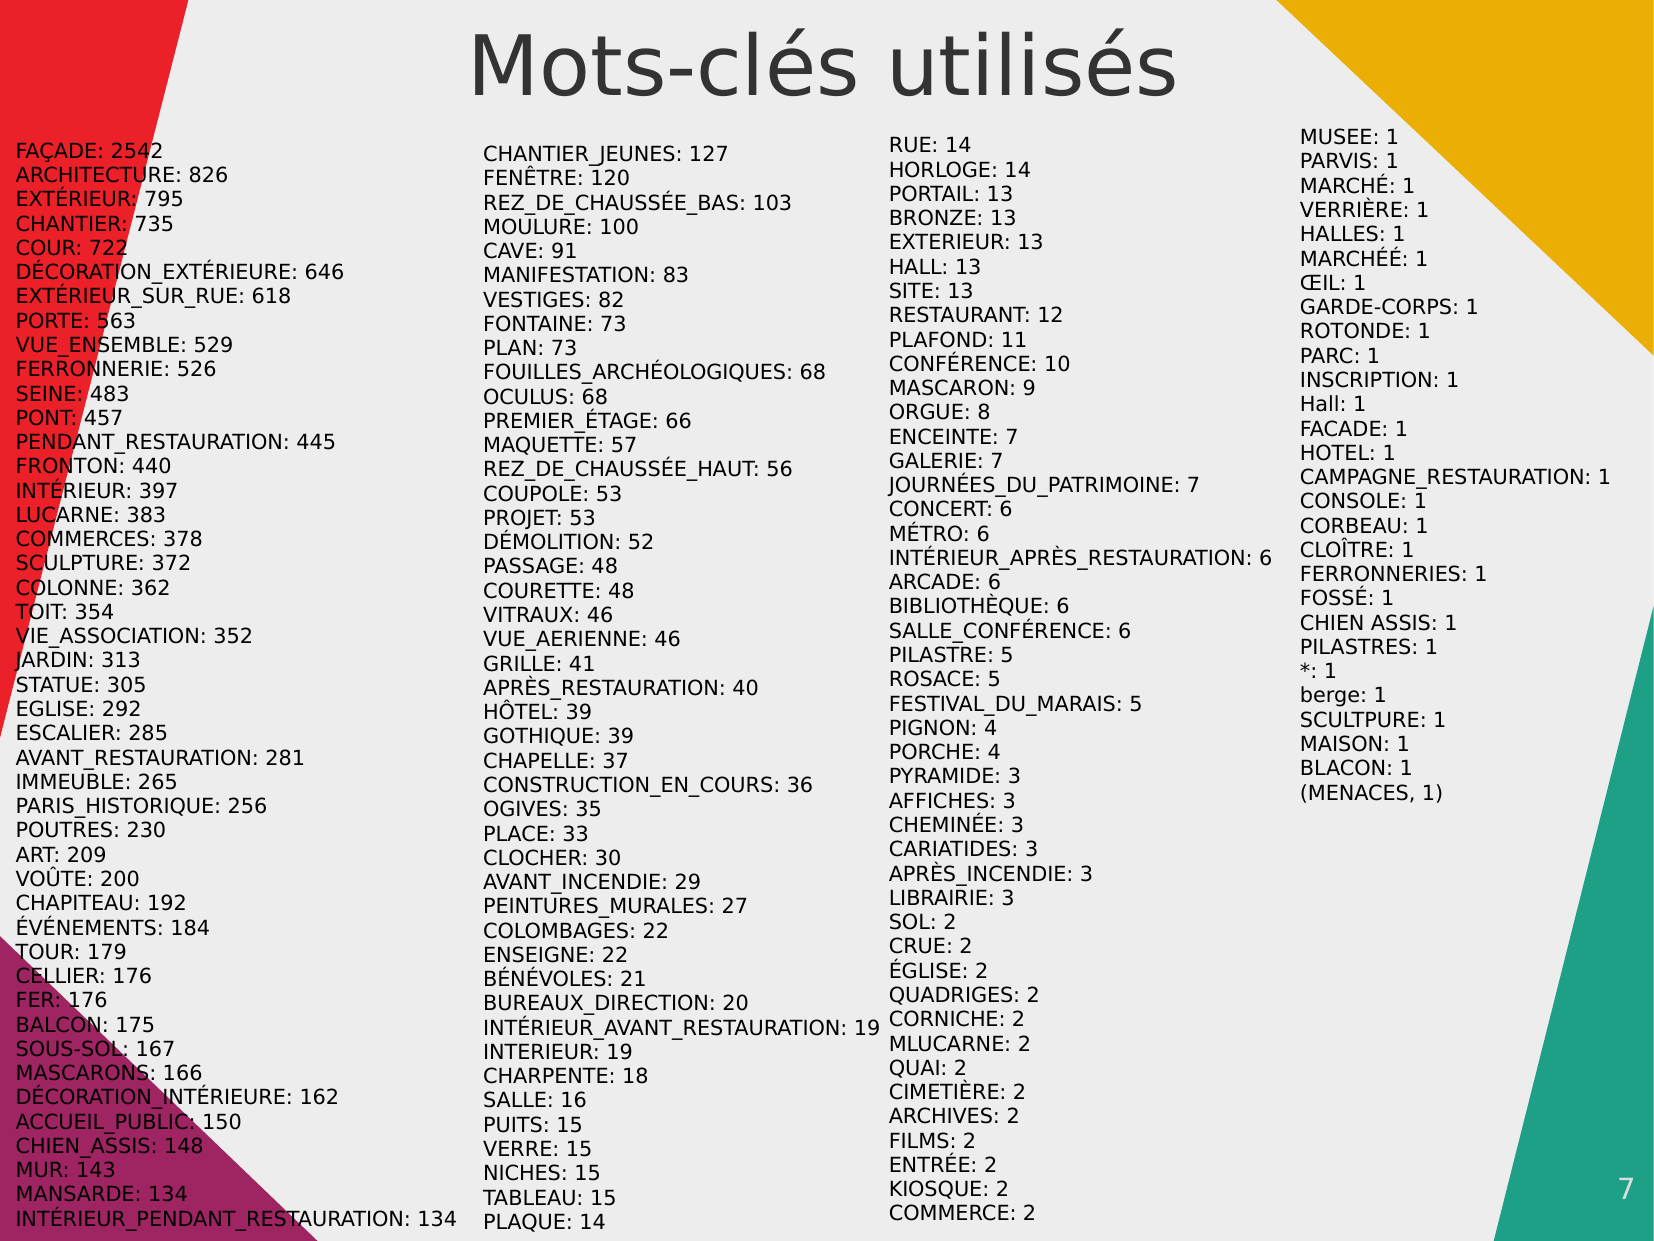

# Mots-clés utilisés
MUSEE: 1
PARVIS: 1
MARCHÉ: 1
VERRIÈRE: 1
HALLES: 1
MARCHÉÉ: 1
ŒIL: 1
GARDE-CORPS: 1
ROTONDE: 1
PARC: 1
INSCRIPTION: 1
Hall: 1
FACADE: 1
HOTEL: 1
CAMPAGNE_RESTAURATION: 1
CONSOLE: 1
CORBEAU: 1
CLOÎTRE: 1
FERRONNERIES: 1
FOSSÉ: 1
CHIEN ASSIS: 1
PILASTRES: 1
*: 1
berge: 1
SCULTPURE: 1
MAISON: 1
BLACON: 1
(MENACES, 1)
RUE: 14
HORLOGE: 14
PORTAIL: 13
BRONZE: 13
EXTERIEUR: 13
HALL: 13
SITE: 13
RESTAURANT: 12
PLAFOND: 11
CONFÉRENCE: 10
MASCARON: 9
ORGUE: 8
ENCEINTE: 7
GALERIE: 7
JOURNÉES_DU_PATRIMOINE: 7
CONCERT: 6
MÉTRO: 6
INTÉRIEUR_APRÈS_RESTAURATION: 6
ARCADE: 6
BIBLIOTHÈQUE: 6
SALLE_CONFÉRENCE: 6
PILASTRE: 5
ROSACE: 5
FESTIVAL_DU_MARAIS: 5
PIGNON: 4
PORCHE: 4
PYRAMIDE: 3
AFFICHES: 3
CHEMINÉE: 3
CARIATIDES: 3
APRÈS_INCENDIE: 3
LIBRAIRIE: 3
SOL: 2
CRUE: 2
ÉGLISE: 2
QUADRIGES: 2
CORNICHE: 2
MLUCARNE: 2
QUAI: 2
CIMETIÈRE: 2
ARCHIVES: 2
FILMS: 2
ENTRÉE: 2
KIOSQUE: 2
COMMERCE: 2
FAÇADE: 2542
ARCHITECTURE: 826
EXTÉRIEUR: 795
CHANTIER: 735
COUR: 722
DÉCORATION_EXTÉRIEURE: 646
EXTÉRIEUR_SUR_RUE: 618
PORTE: 563
VUE_ENSEMBLE: 529
FERRONNERIE: 526
SEINE: 483
PONT: 457
PENDANT_RESTAURATION: 445
FRONTON: 440
INTÉRIEUR: 397
LUCARNE: 383
COMMERCES: 378
SCULPTURE: 372
COLONNE: 362
TOIT: 354
VIE_ASSOCIATION: 352
JARDIN: 313
STATUE: 305
EGLISE: 292
ESCALIER: 285
AVANT_RESTAURATION: 281
IMMEUBLE: 265
PARIS_HISTORIQUE: 256
POUTRES: 230
ART: 209
VOÛTE: 200
CHAPITEAU: 192
ÉVÉNEMENTS: 184
TOUR: 179
CELLIER: 176
FER: 176
BALCON: 175
SOUS-SOL: 167
MASCARONS: 166
DÉCORATION_INTÉRIEURE: 162
ACCUEIL_PUBLIC: 150
CHIEN_ASSIS: 148
MUR: 143
MANSARDE: 134
INTÉRIEUR_PENDANT_RESTAURATION: 134
CHANTIER_JEUNES: 127
FENÊTRE: 120
REZ_DE_CHAUSSÉE_BAS: 103
MOULURE: 100
CAVE: 91
MANIFESTATION: 83
VESTIGES: 82
FONTAINE: 73
PLAN: 73
FOUILLES_ARCHÉOLOGIQUES: 68
OCULUS: 68
PREMIER_ÉTAGE: 66
MAQUETTE: 57
REZ_DE_CHAUSSÉE_HAUT: 56
COUPOLE: 53
PROJET: 53
DÉMOLITION: 52
PASSAGE: 48
COURETTE: 48
VITRAUX: 46
VUE_AERIENNE: 46
GRILLE: 41
APRÈS_RESTAURATION: 40
HÔTEL: 39
GOTHIQUE: 39
CHAPELLE: 37
CONSTRUCTION_EN_COURS: 36
OGIVES: 35
PLACE: 33
CLOCHER: 30
AVANT_INCENDIE: 29
PEINTURES_MURALES: 27
COLOMBAGES: 22
ENSEIGNE: 22
BÉNÉVOLES: 21
BUREAUX_DIRECTION: 20
INTÉRIEUR_AVANT_RESTAURATION: 19
INTERIEUR: 19
CHARPENTE: 18
SALLE: 16
PUITS: 15
VERRE: 15
NICHES: 15
TABLEAU: 15
PLAQUE: 14
7